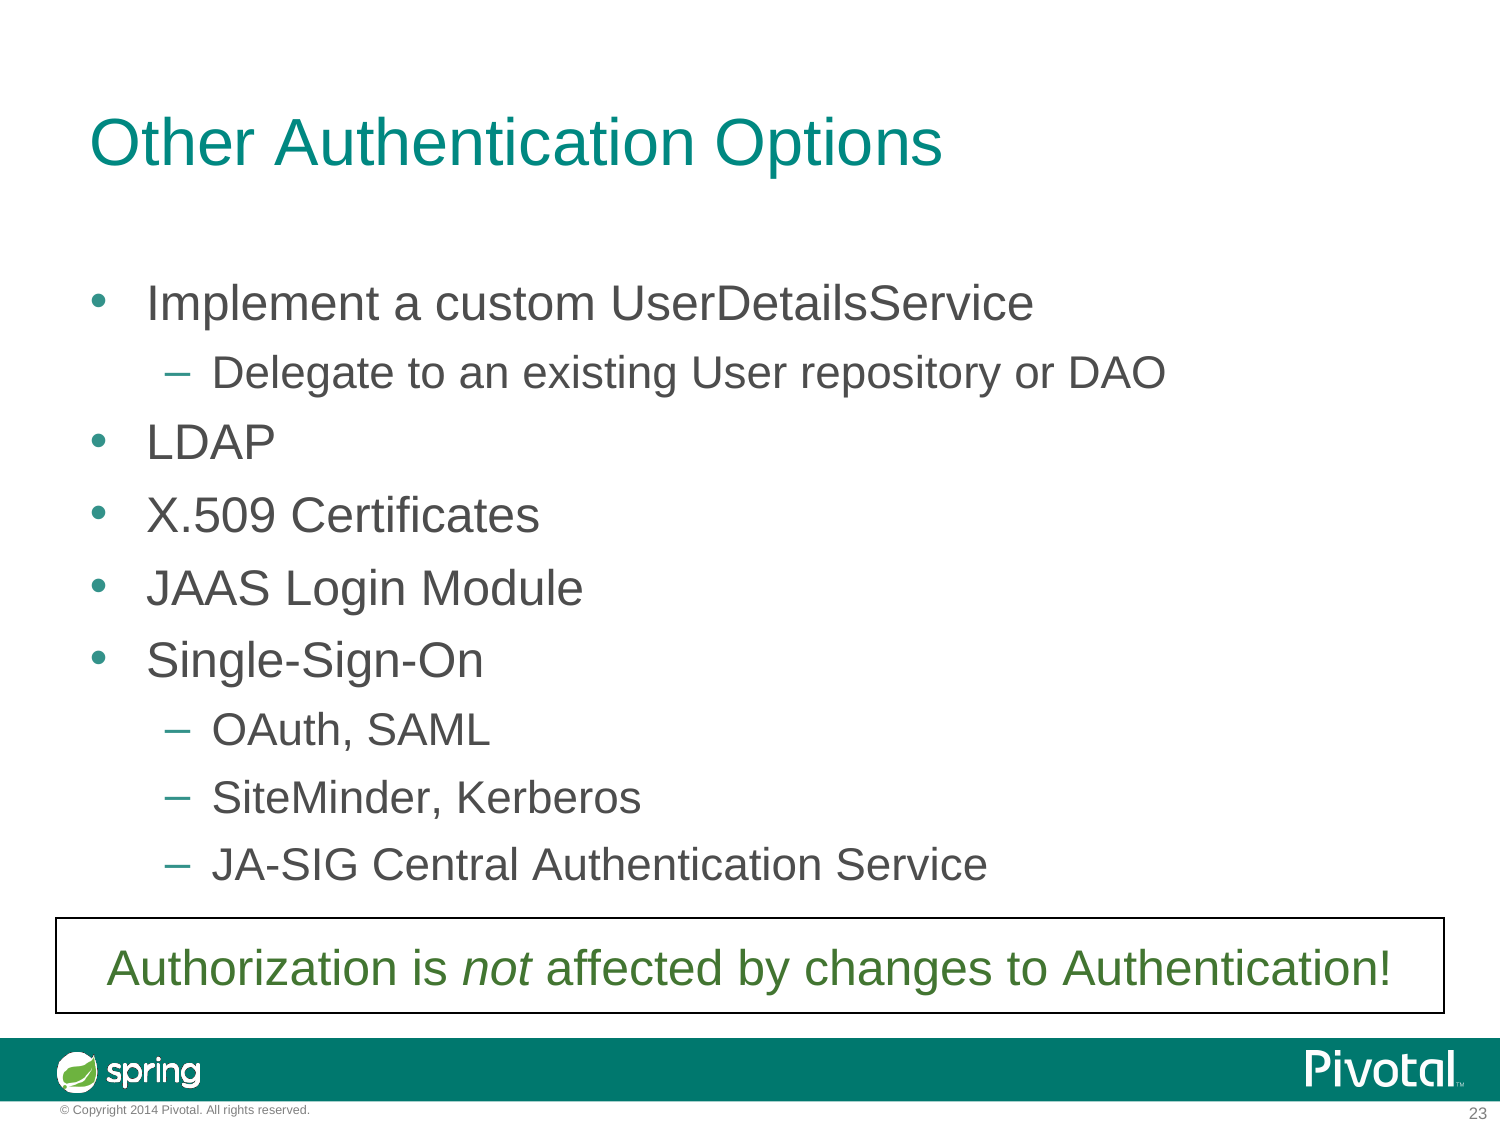

# Other Authentication Options
Implement a custom UserDetailsService
Delegate to an existing User repository or DAO
LDAP
X.509 Certificates
JAAS Login Module
Single-Sign-On
OAuth, SAML
SiteMinder, Kerberos
JA-SIG Central Authentication Service
Authorization is not affected by changes to Authentication!